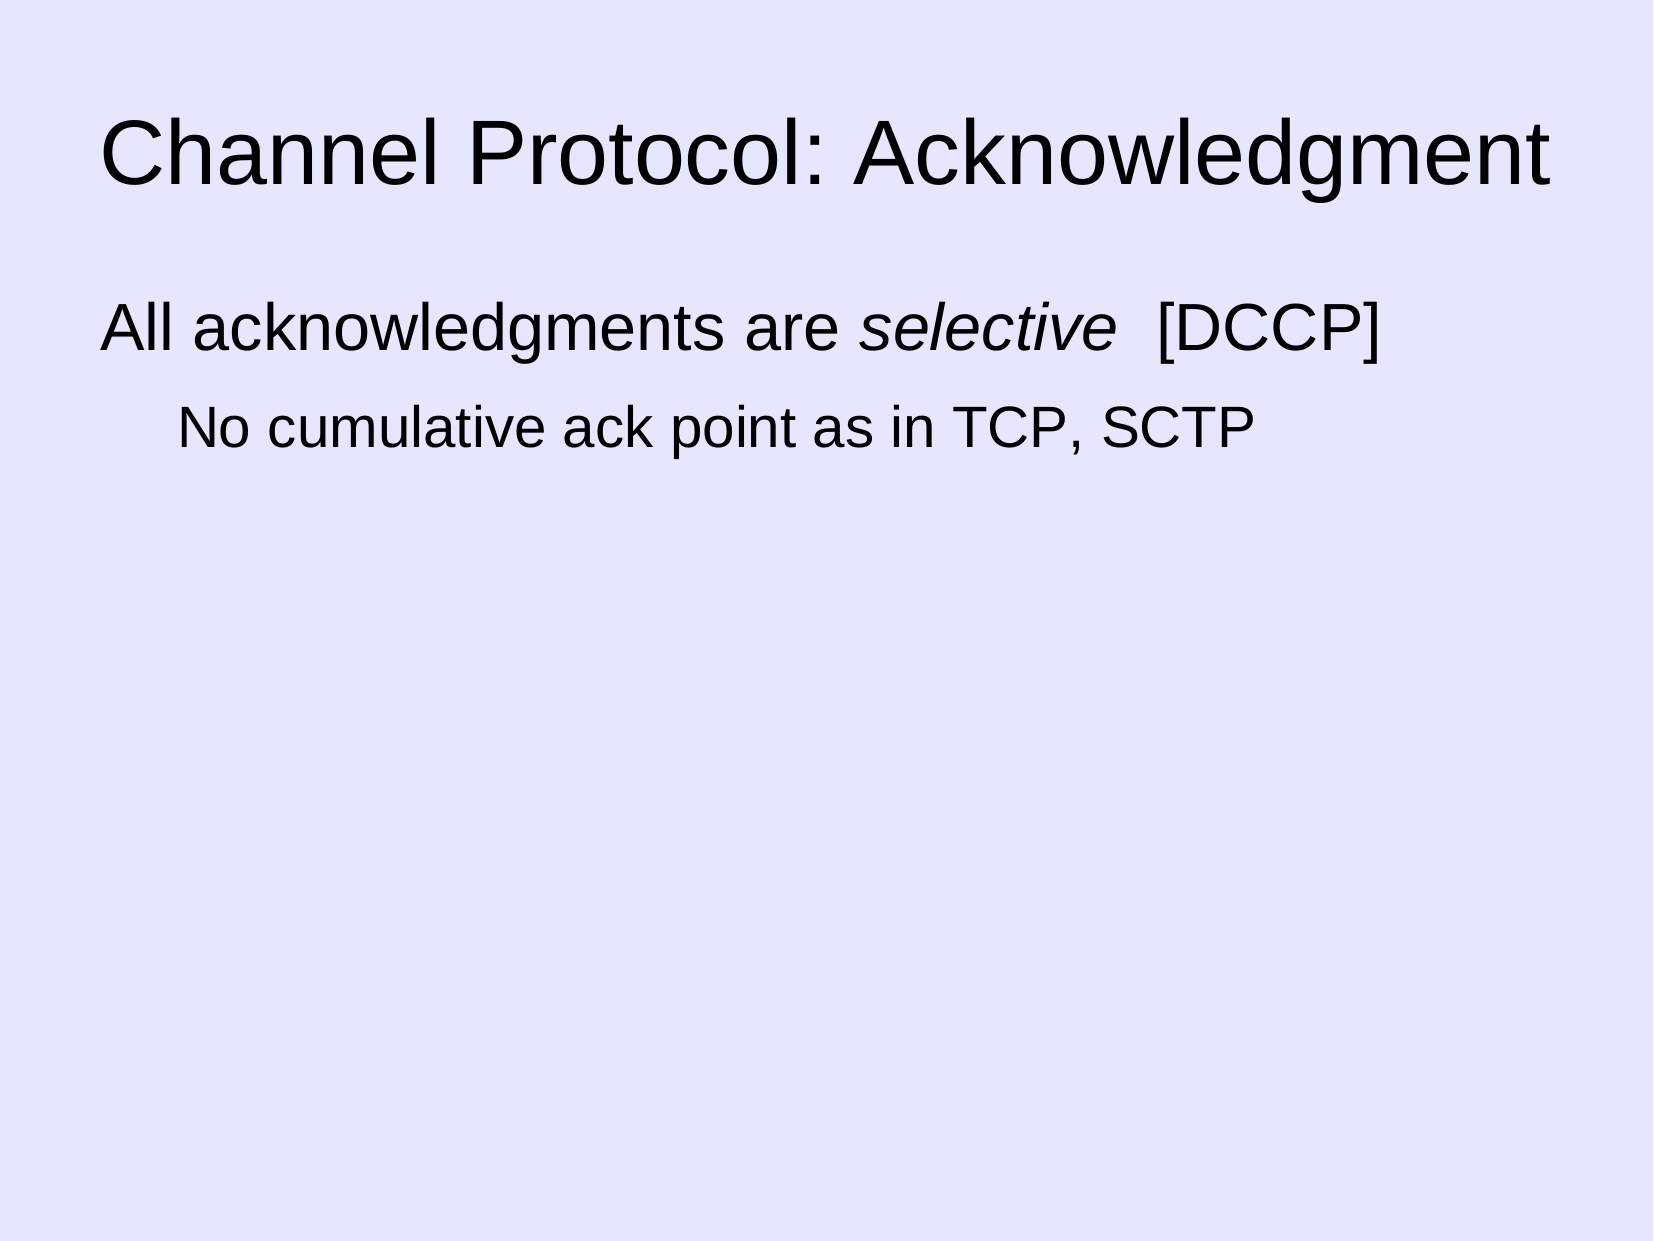

# Channel Protocol: Acknowledgment
All acknowledgments are selective [DCCP]
No cumulative ack point as in TCP, SCTP